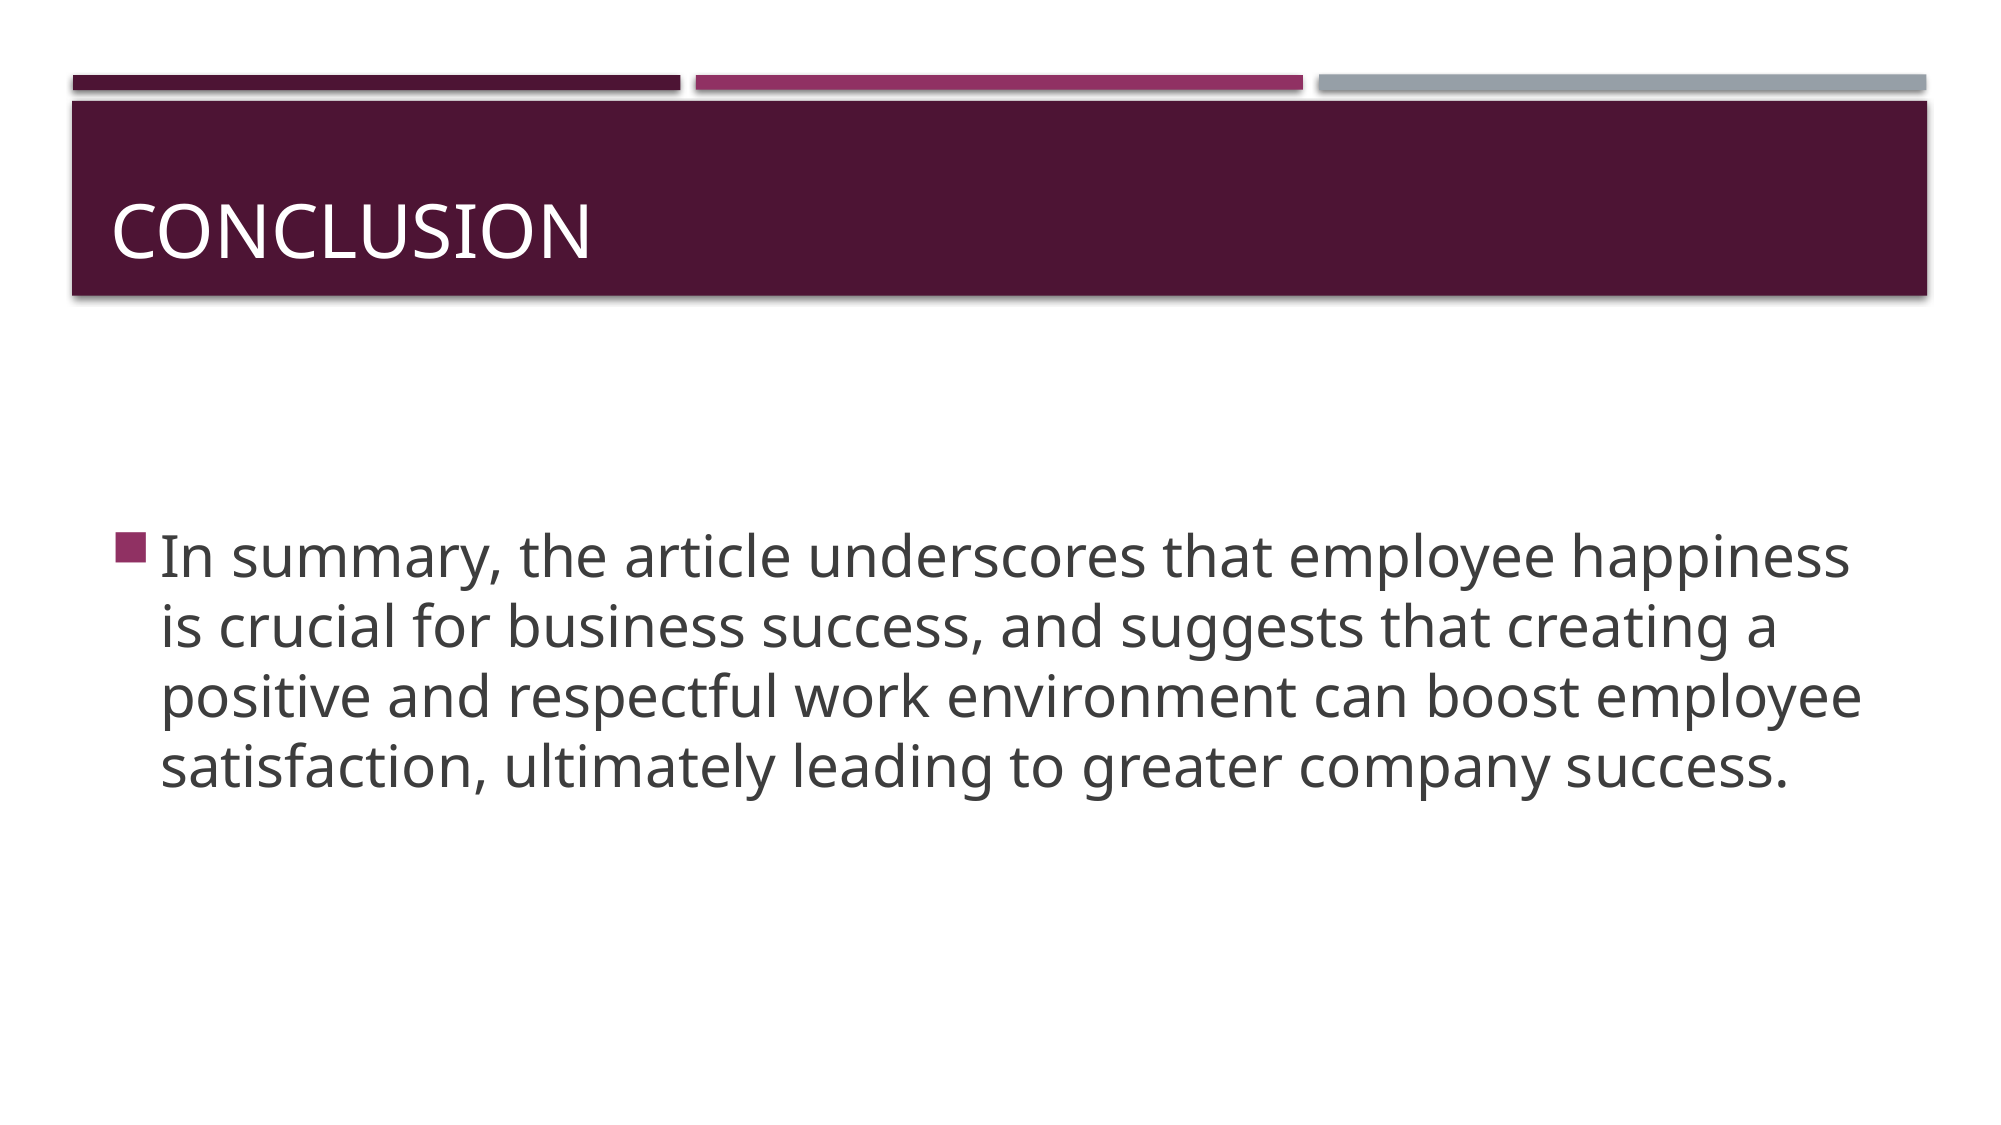

# Conclusion
In summary, the article underscores that employee happiness is crucial for business success, and suggests that creating a positive and respectful work environment can boost employee satisfaction, ultimately leading to greater company success.